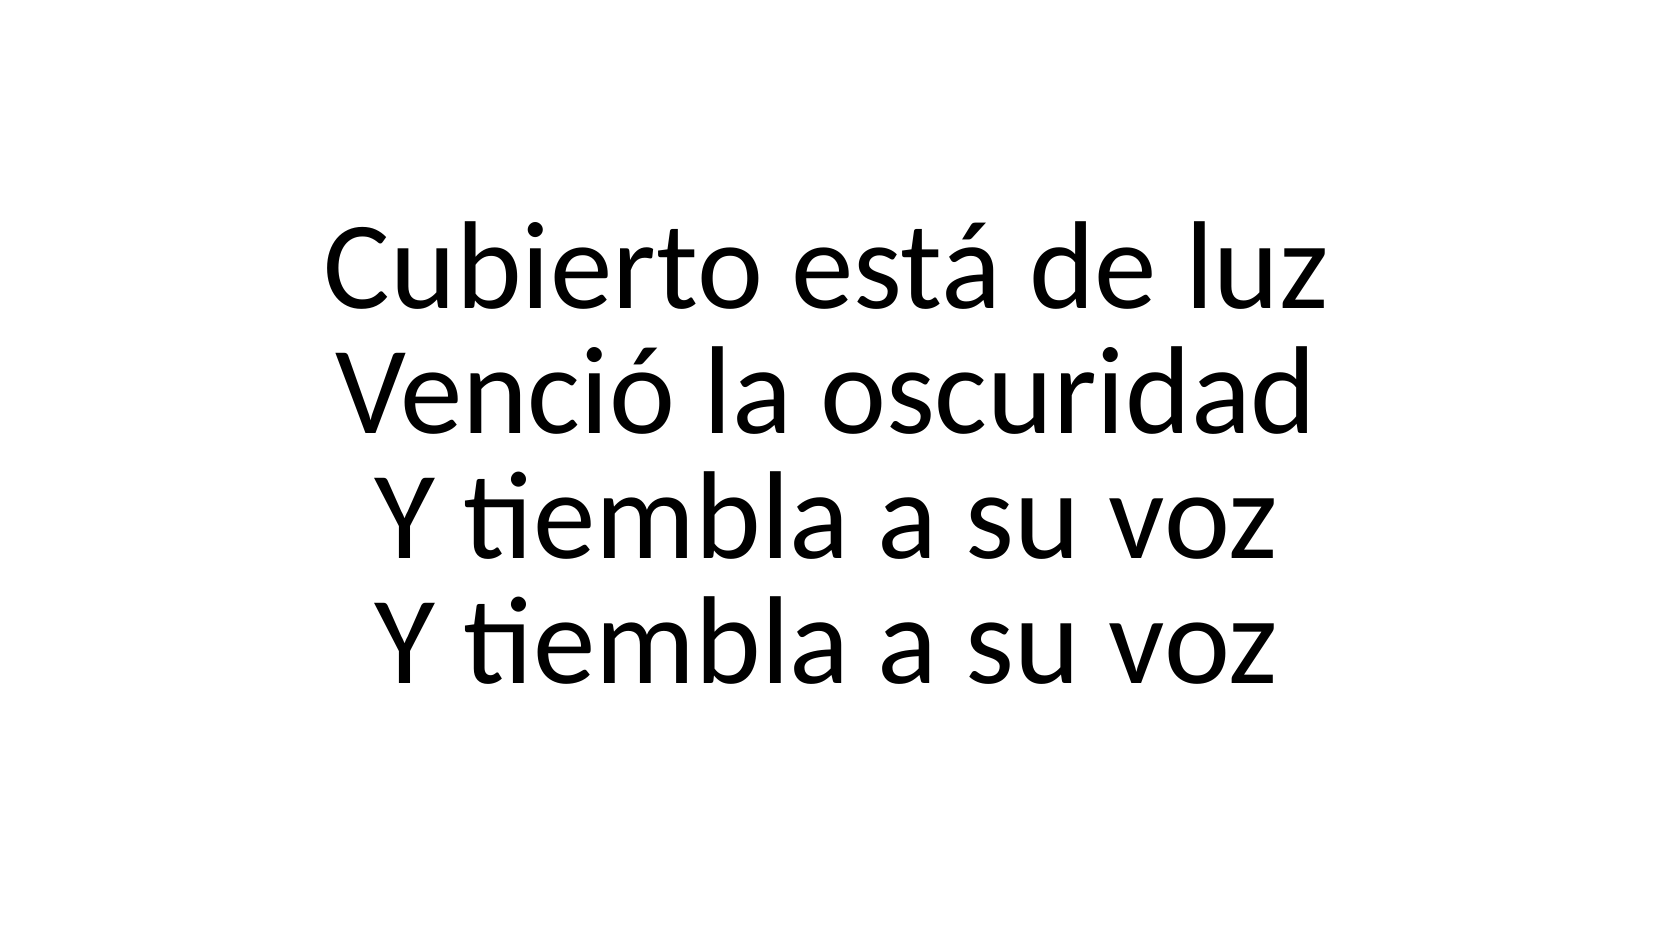

# Cubierto está de luz Venció la oscuridad Y tiembla a su voz Y tiembla a su voz